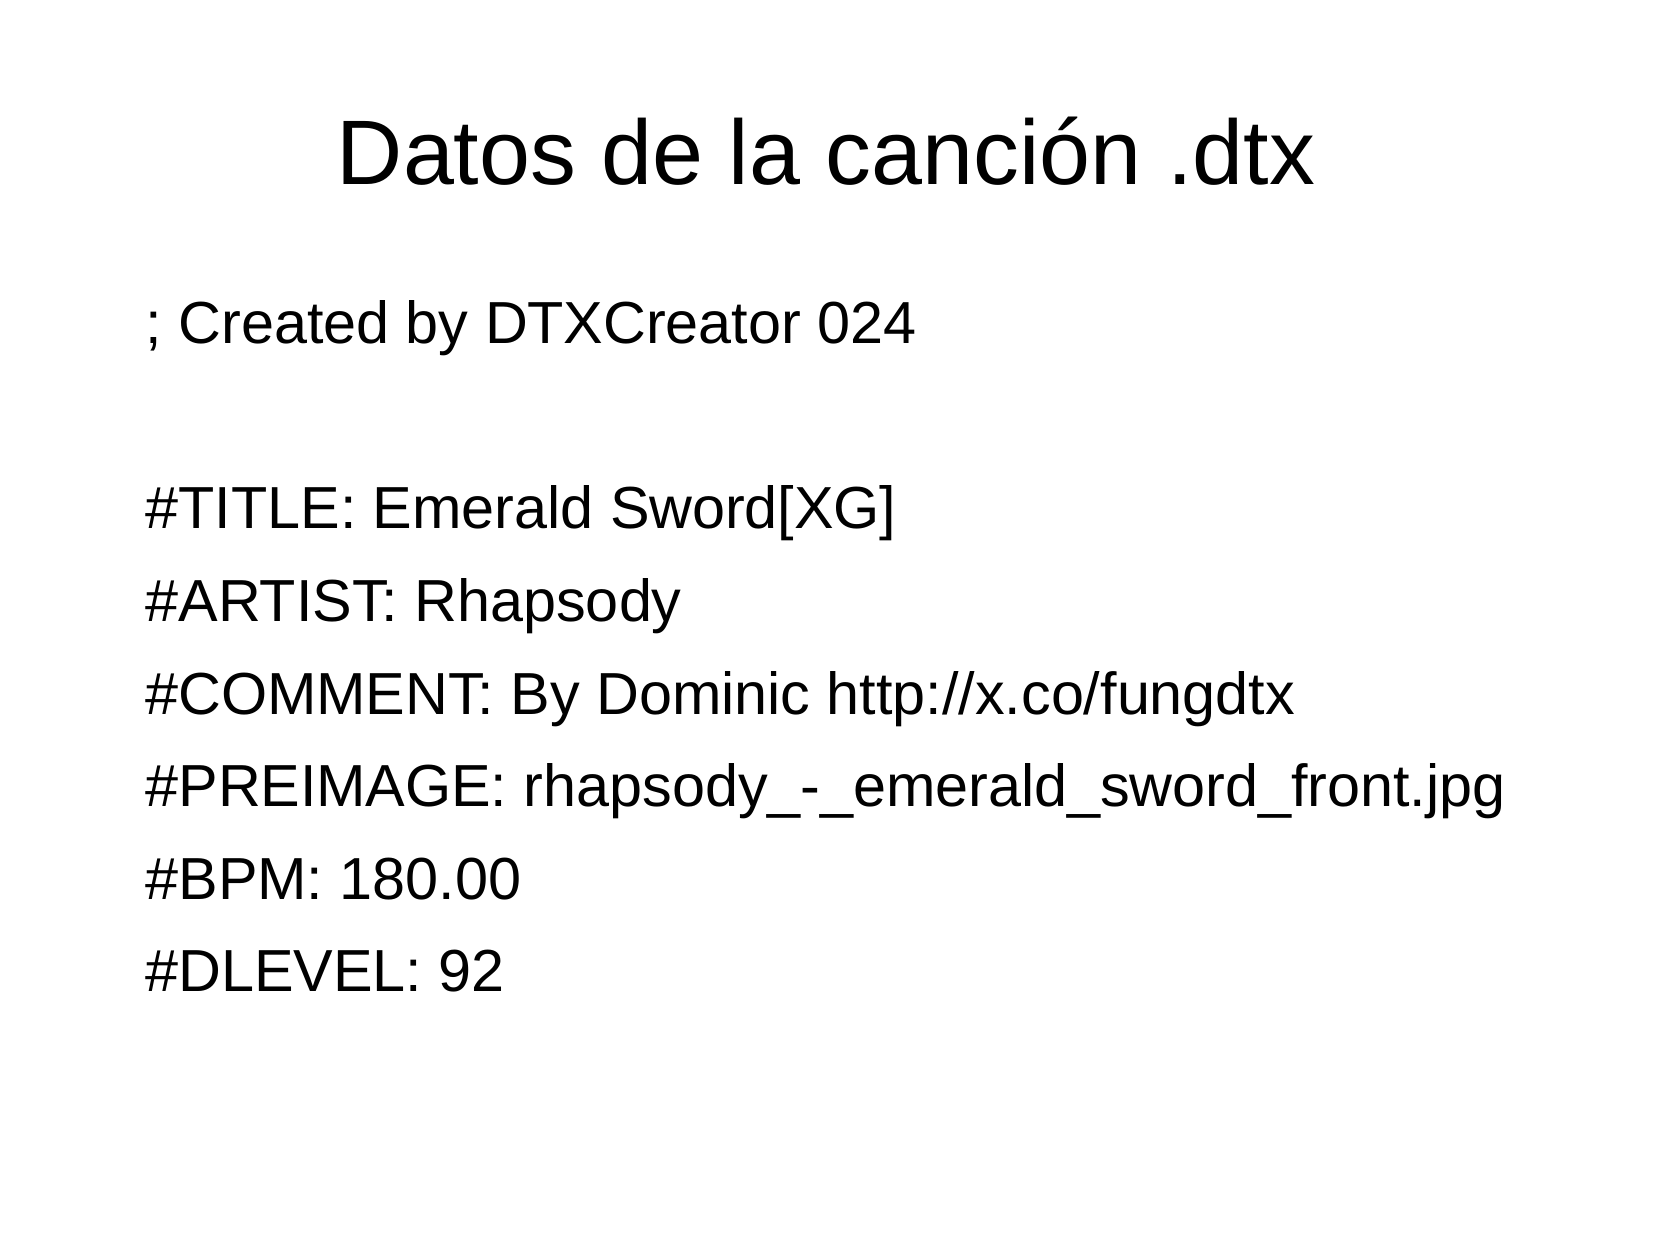

# Datos de la canción .dtx
; Created by DTXCreator 024
#TITLE: Emerald Sword[XG]
#ARTIST: Rhapsody
#COMMENT: By Dominic http://x.co/fungdtx
#PREIMAGE: rhapsody_-_emerald_sword_front.jpg
#BPM: 180.00
#DLEVEL: 92